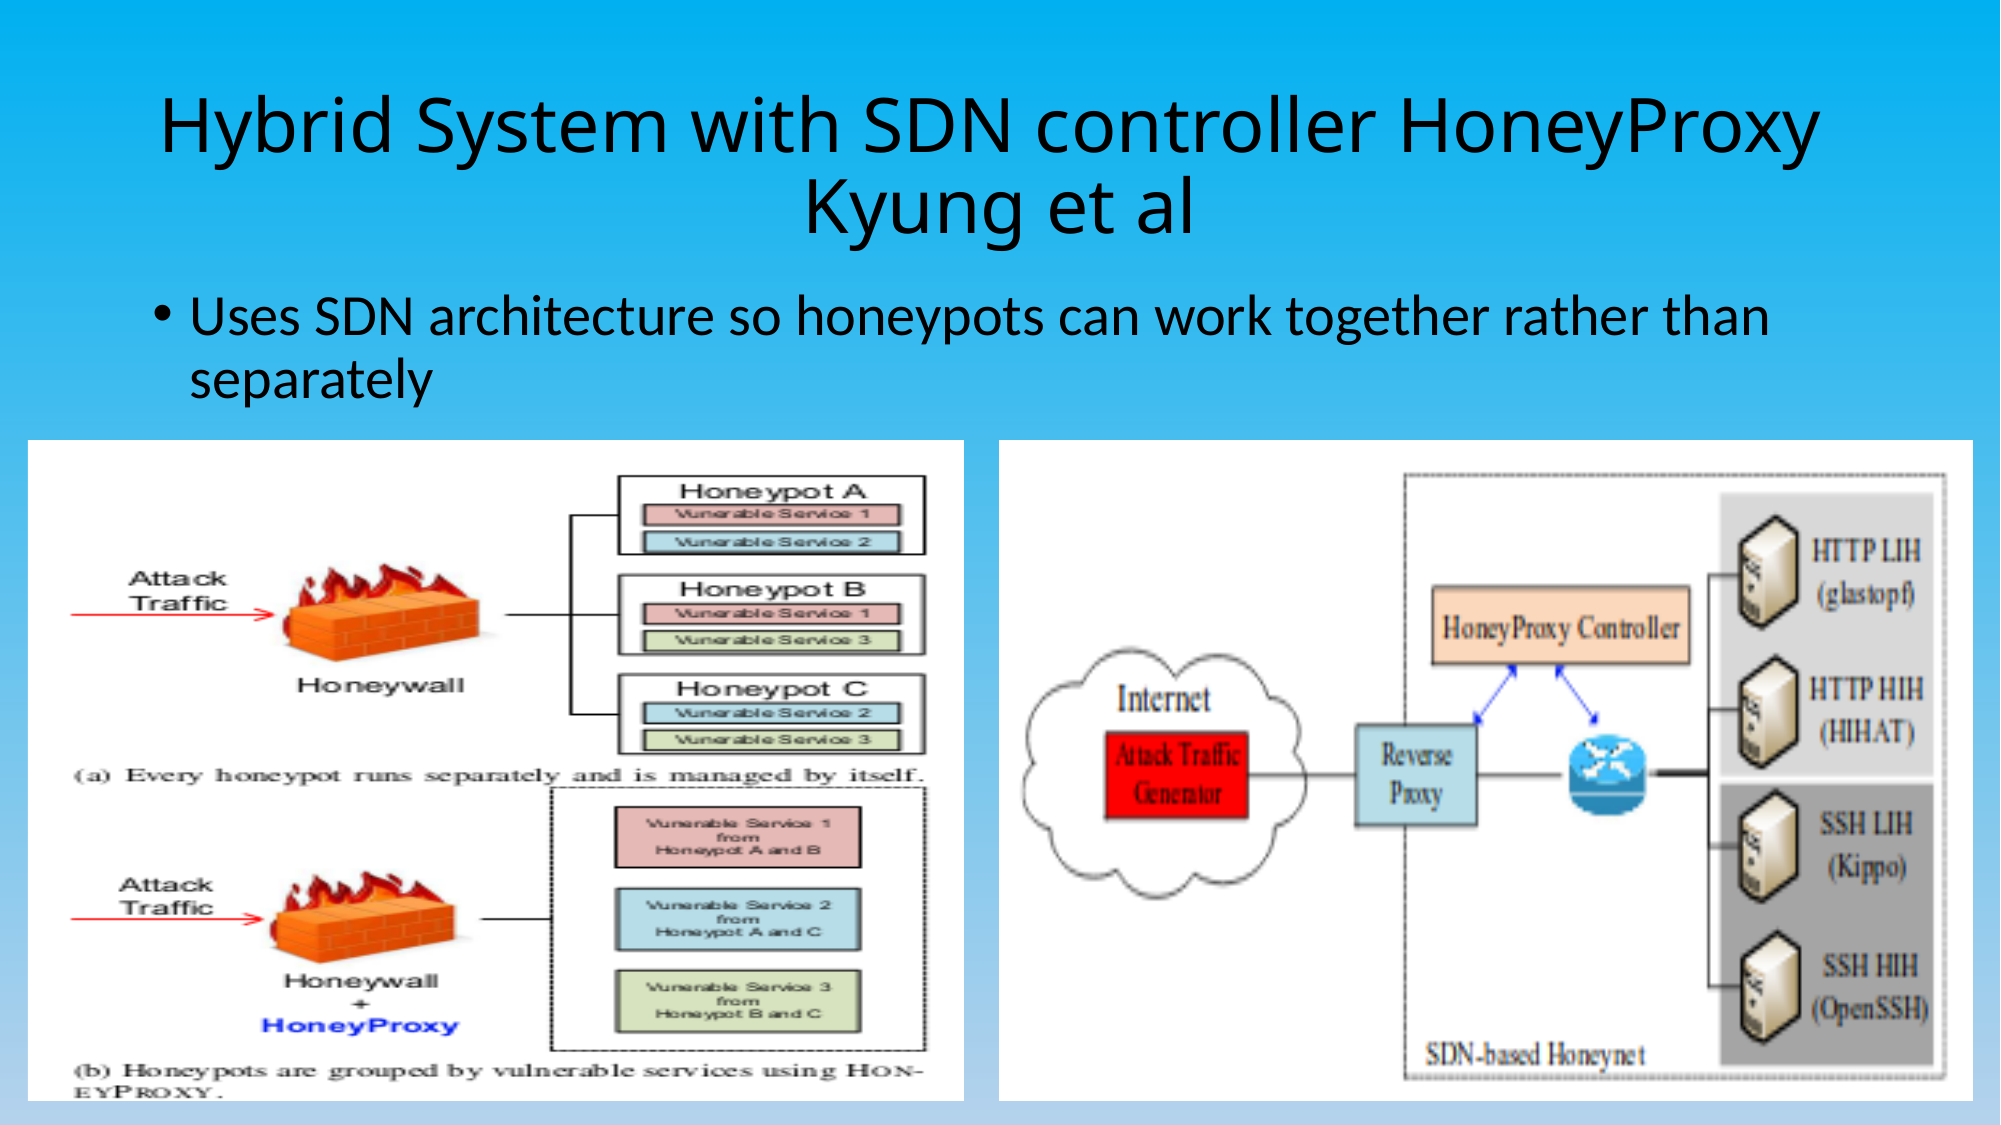

# Hybrid System with SDN controller HoneyProxy Kyung et al
Uses SDN architecture so honeypots can work together rather than separately